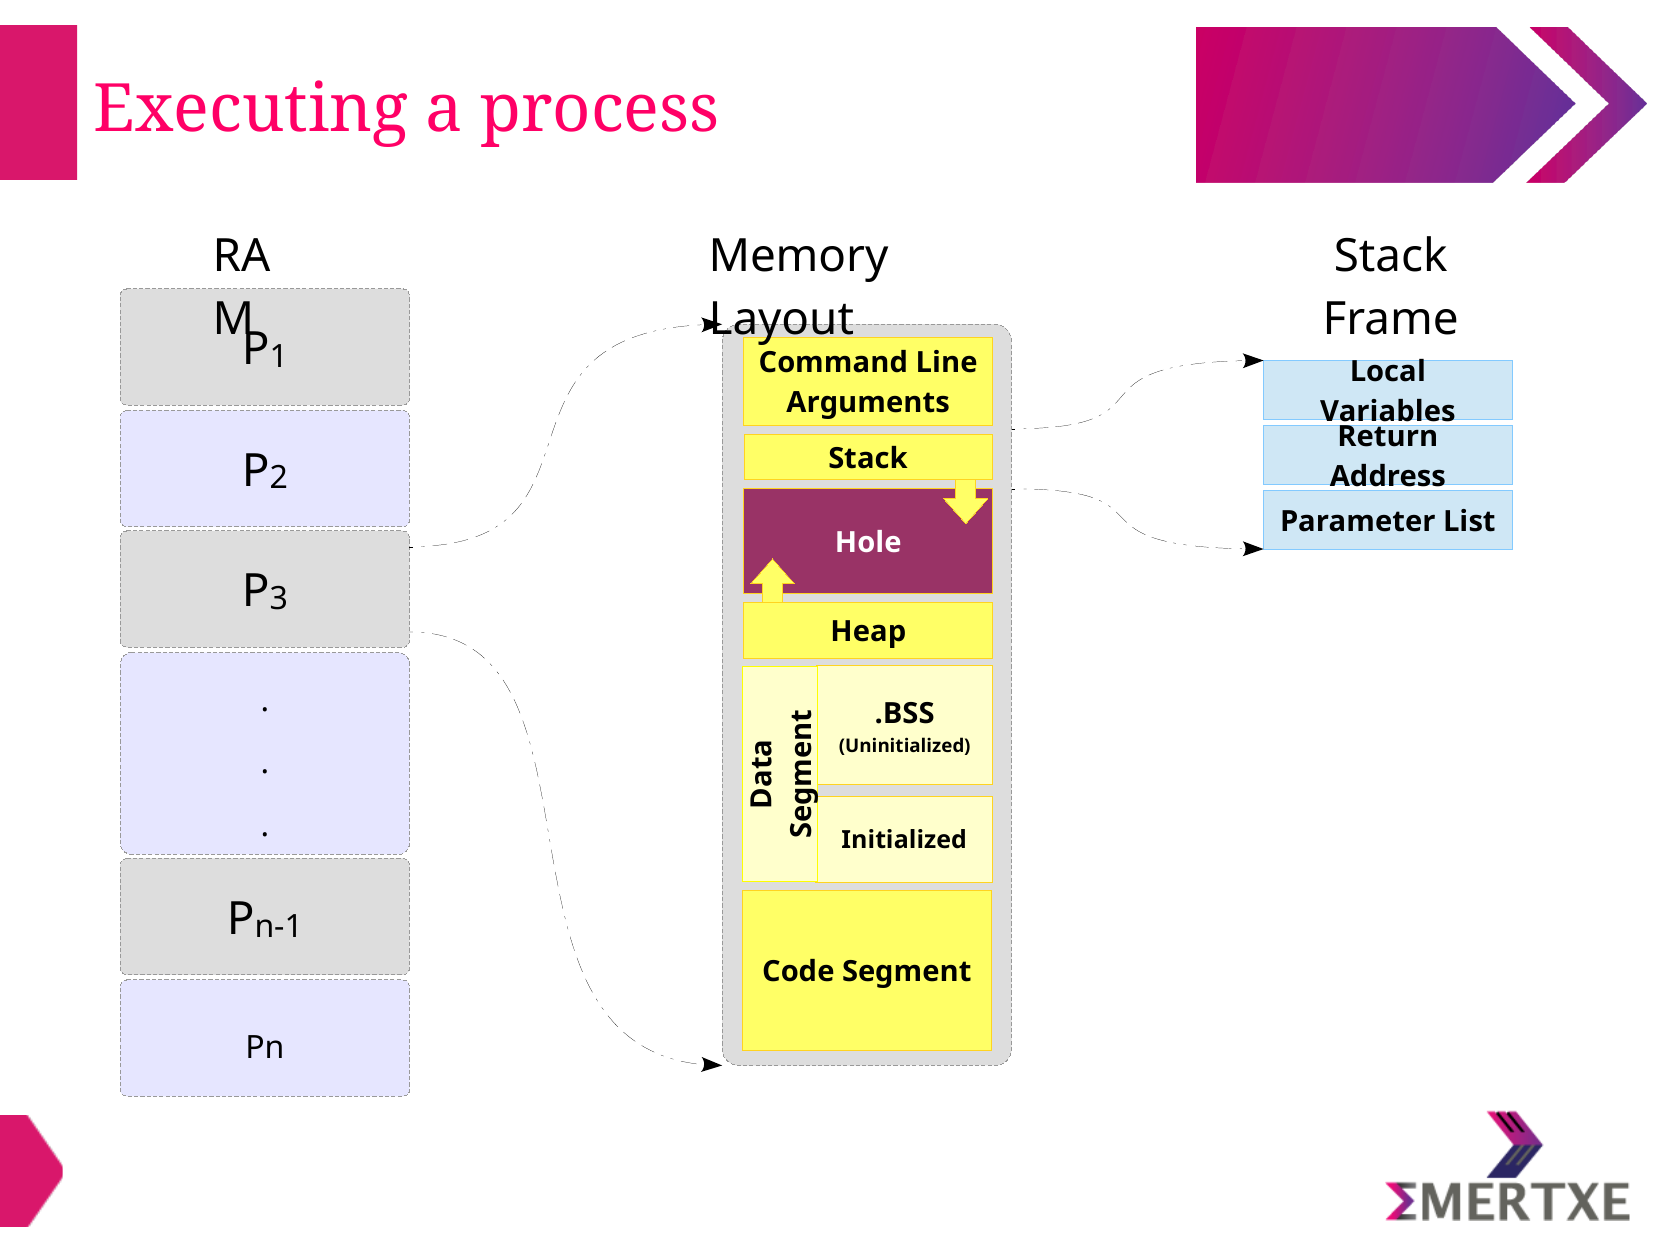

# Executing a process
RAM
P1
P1
P2
P3
.
.
.
Pn-1
Pn
Memory Layout
Command Line
Arguments
Stack
Hole
Heap
.BSS
(Uninitialized)
Data Segment
Initialized
Code Segment
Stack Frame
Local Variables
Return Address
Parameter List